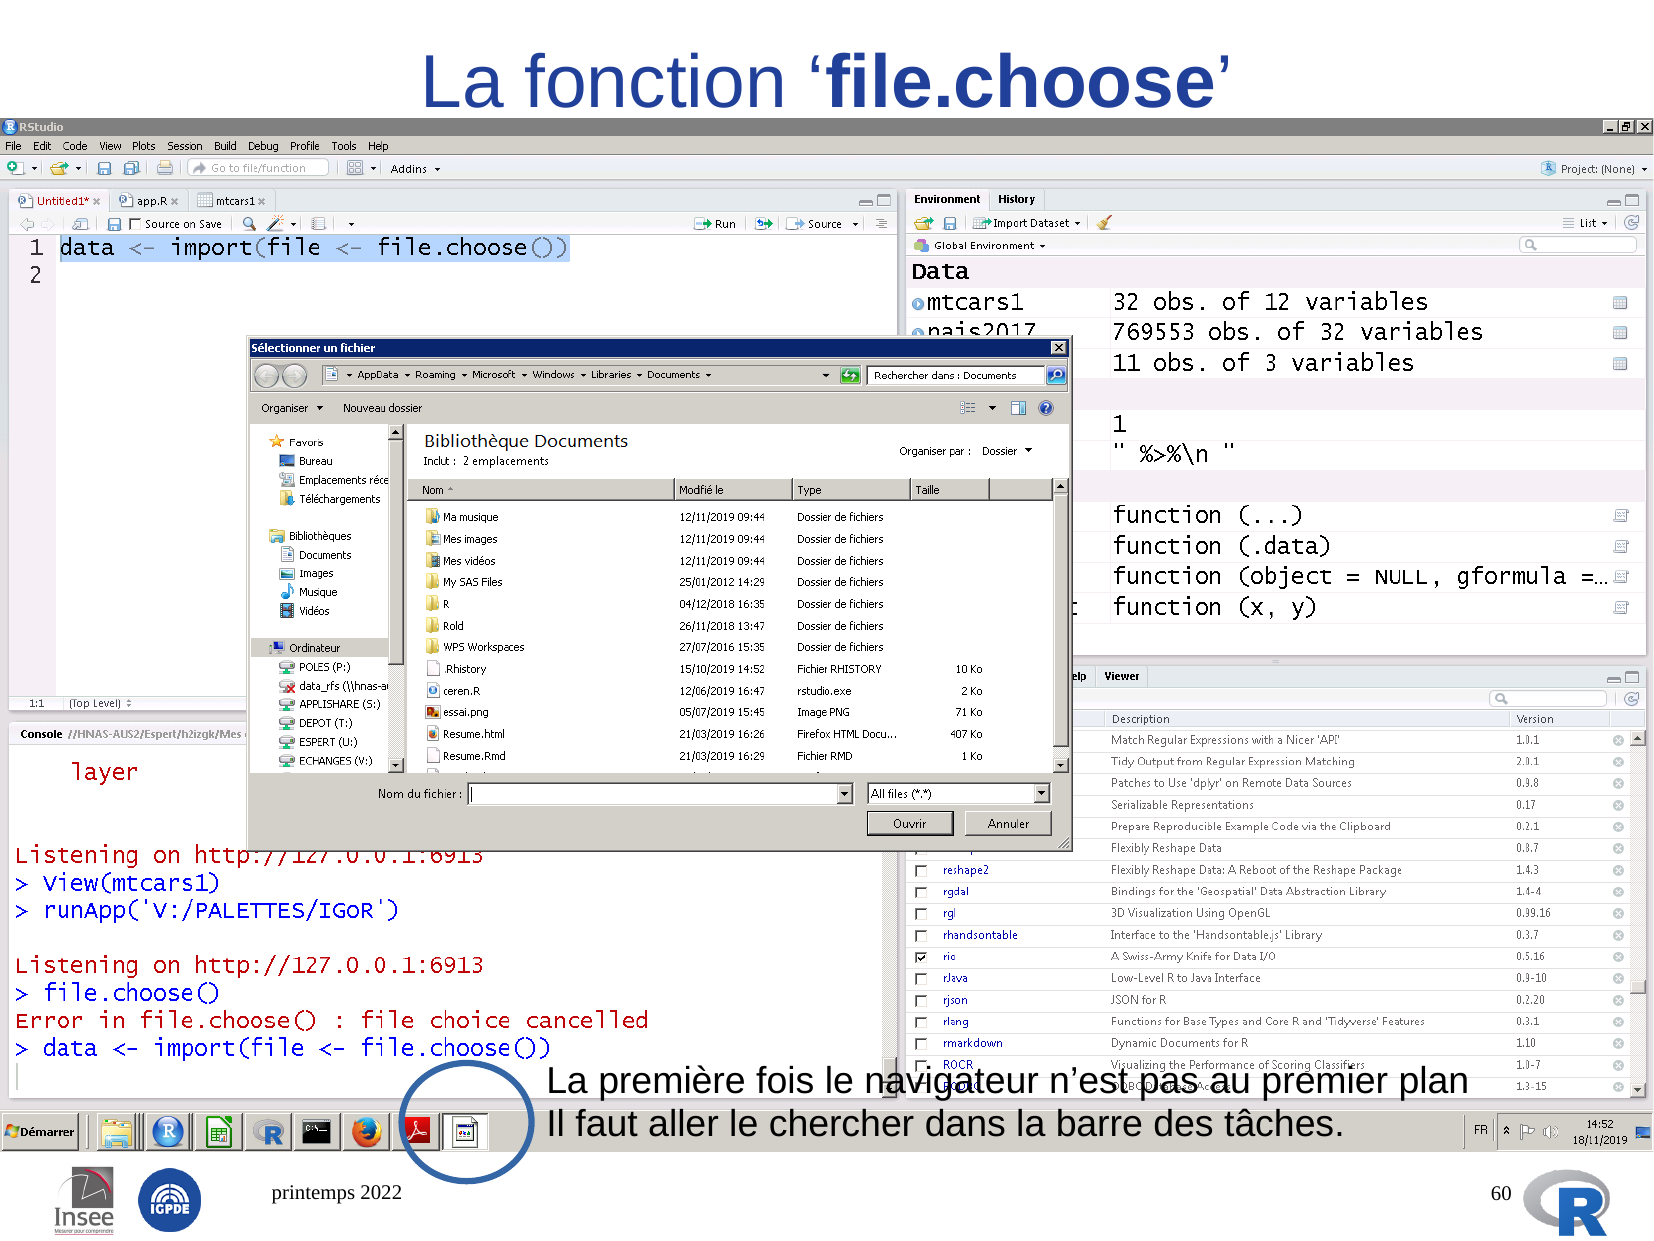

# La fonction ‘file.choose’
La première fois le navigateur n’est pas au premier plan
Il faut aller le chercher dans la barre des tâches.
printemps 2022
60